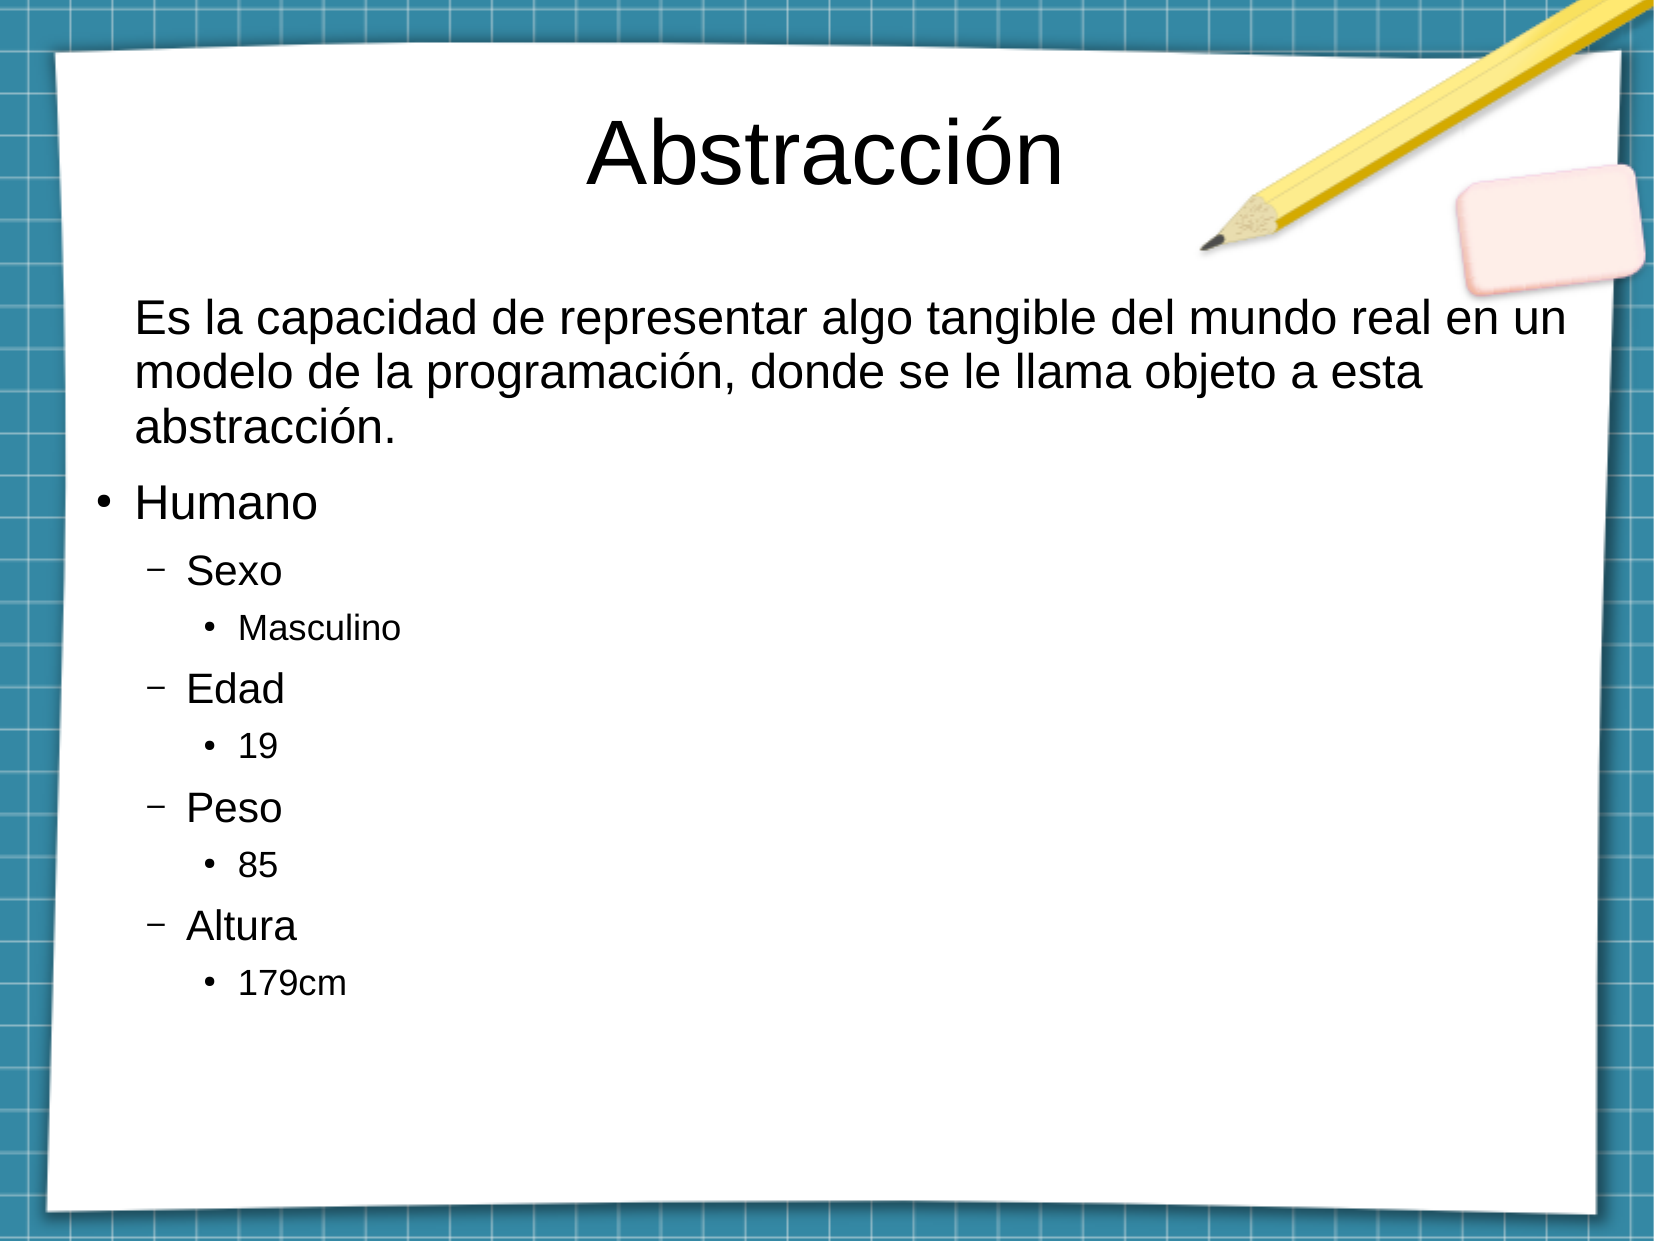

# Abstracción
Es la capacidad de representar algo tangible del mundo real en un modelo de la programación, donde se le llama objeto a esta abstracción.
Humano
Sexo
Masculino
Edad
19
Peso
85
Altura
179cm